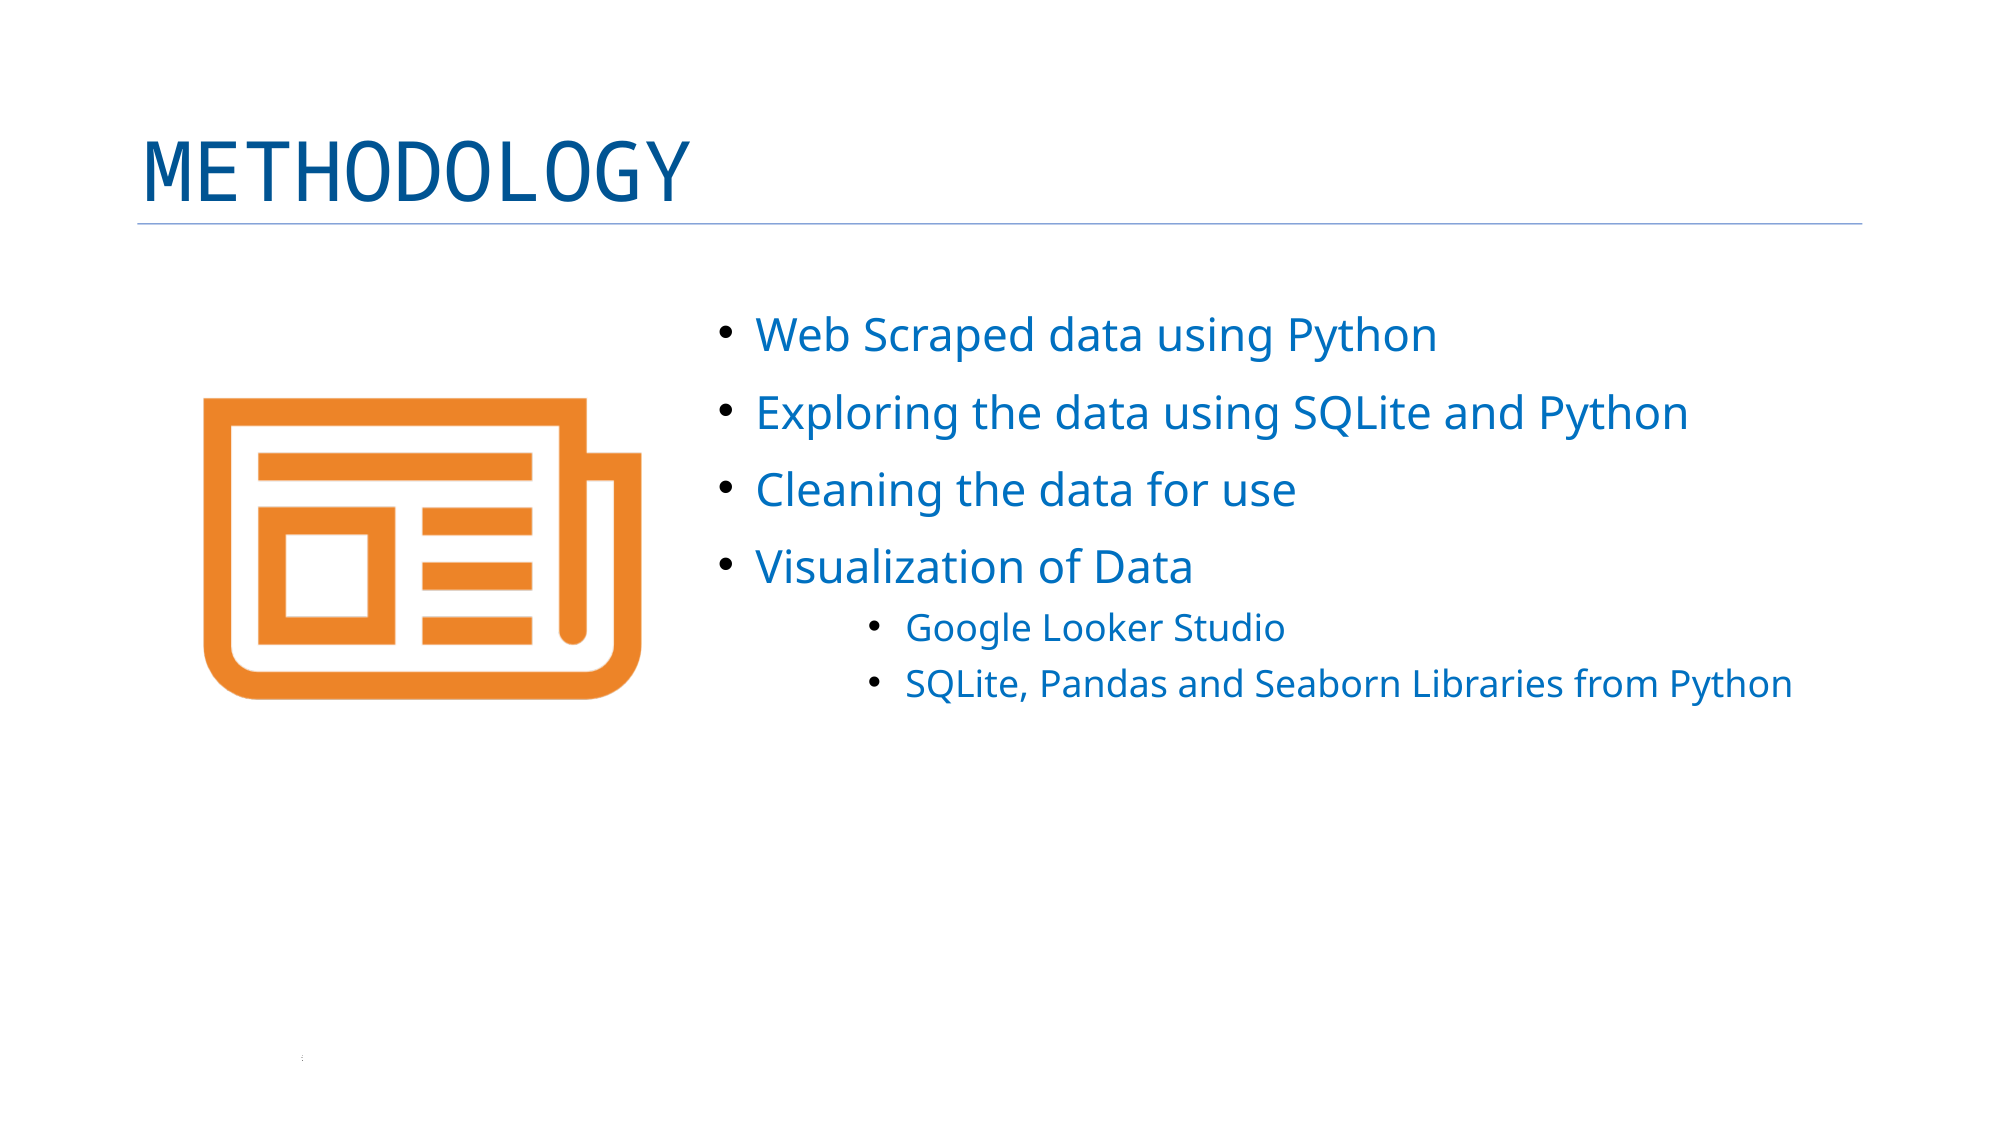

# METHODOLOGY
Web Scraped data using Python
Exploring the data using SQLite and Python
Cleaning the data for use
Visualization of Data
Google Looker Studio
SQLite, Pandas and Seaborn Libraries from Python